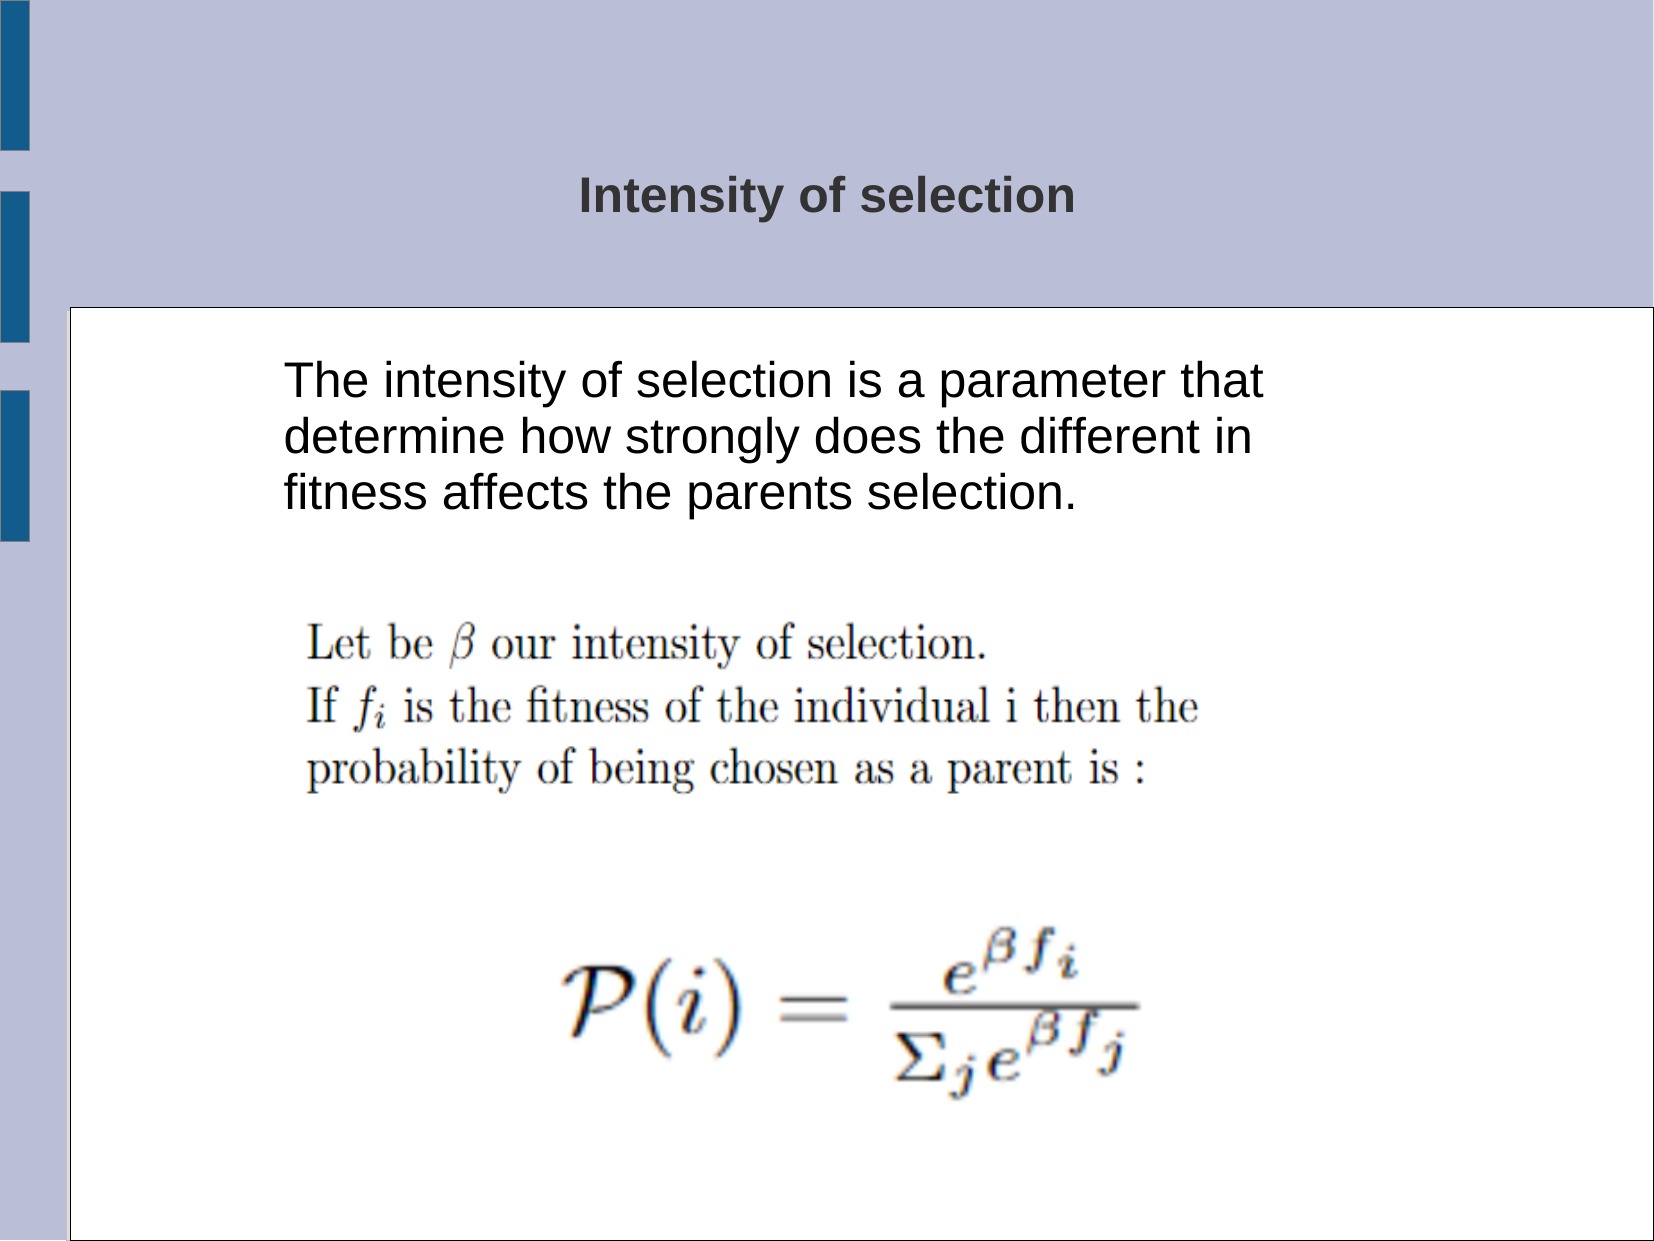

# Intensity of selection
The intensity of selection is a parameter that determine how strongly does the different in fitness affects the parents selection.